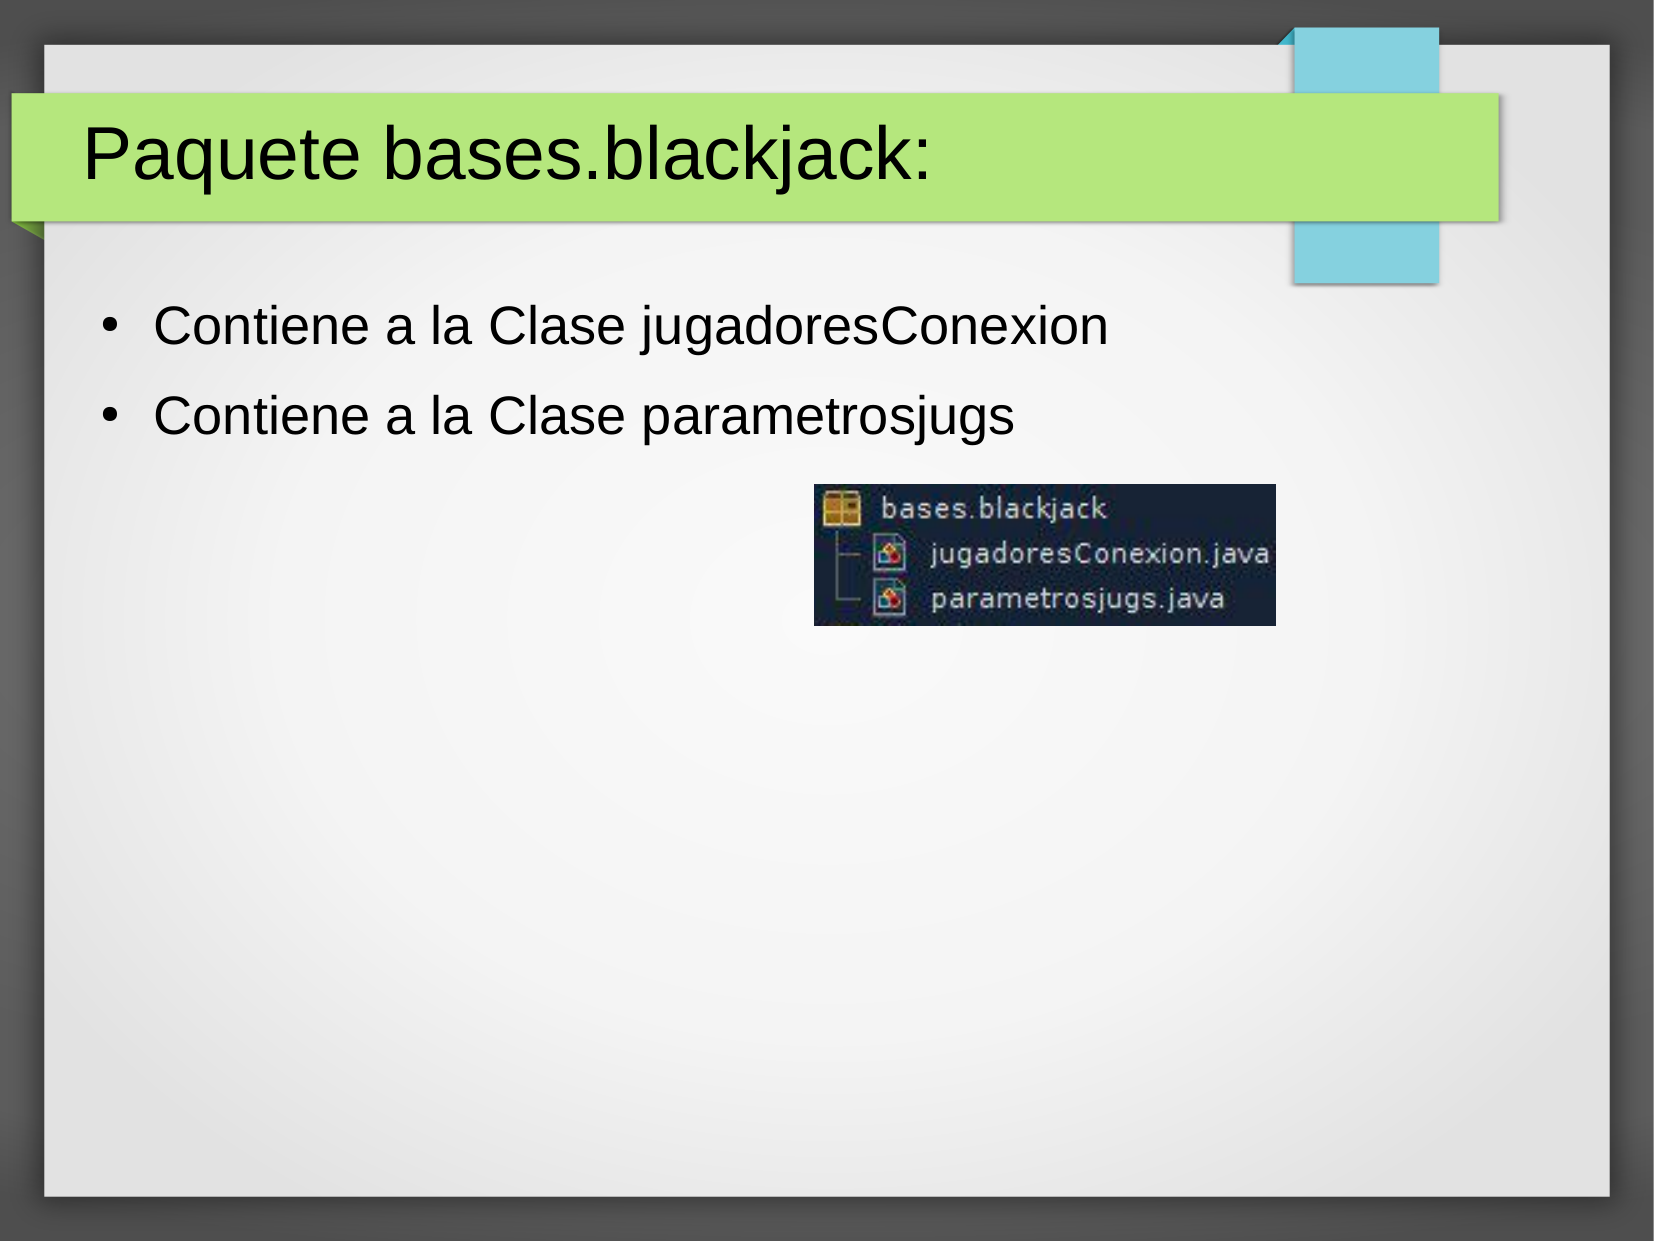

# Paquete bases.blackjack:
Contiene a la Clase jugadoresConexion
Contiene a la Clase parametrosjugs